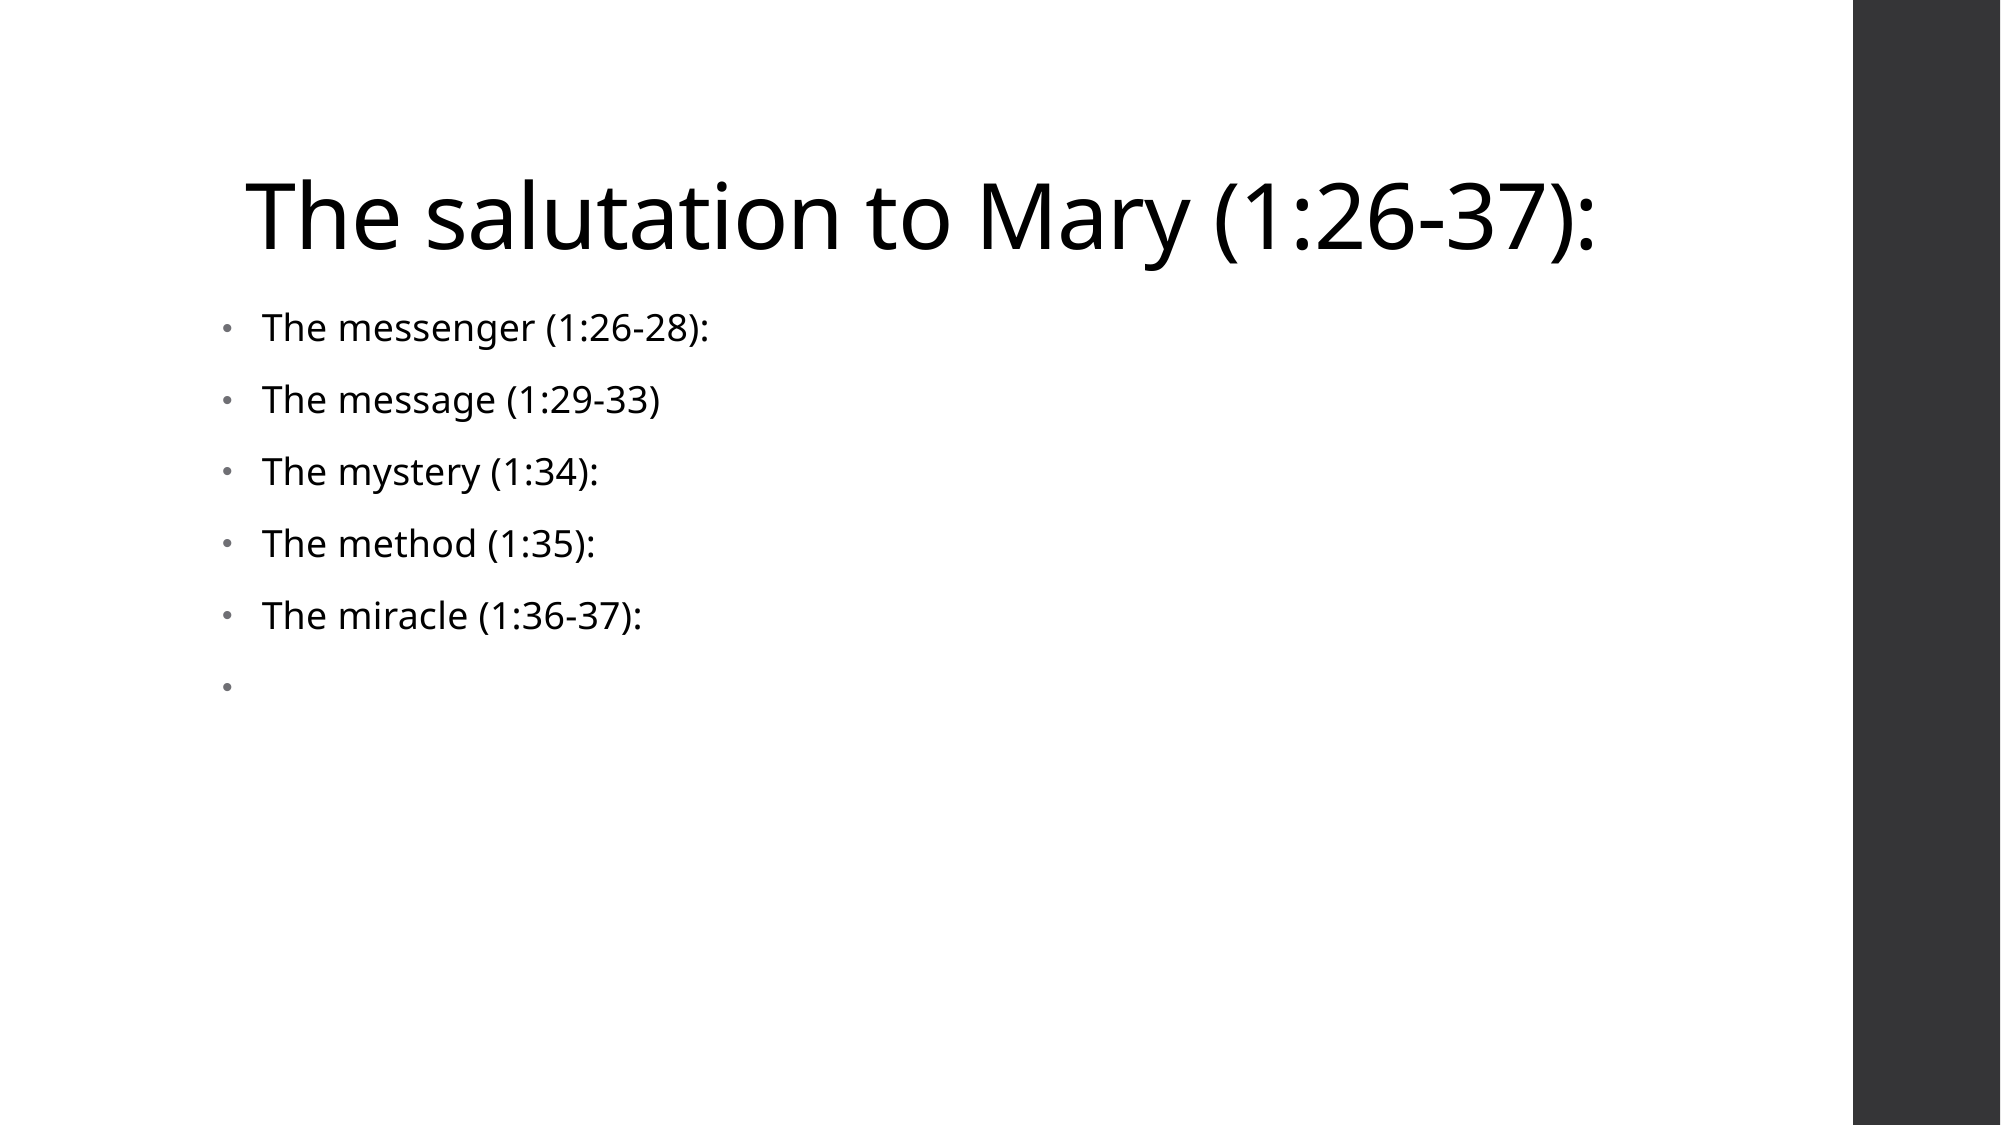

# The salutation to Mary (1:26-37):
 The messenger (1:26-28):
 The message (1:29-33)
 The mystery (1:34):
 The method (1:35):
 The miracle (1:36-37):